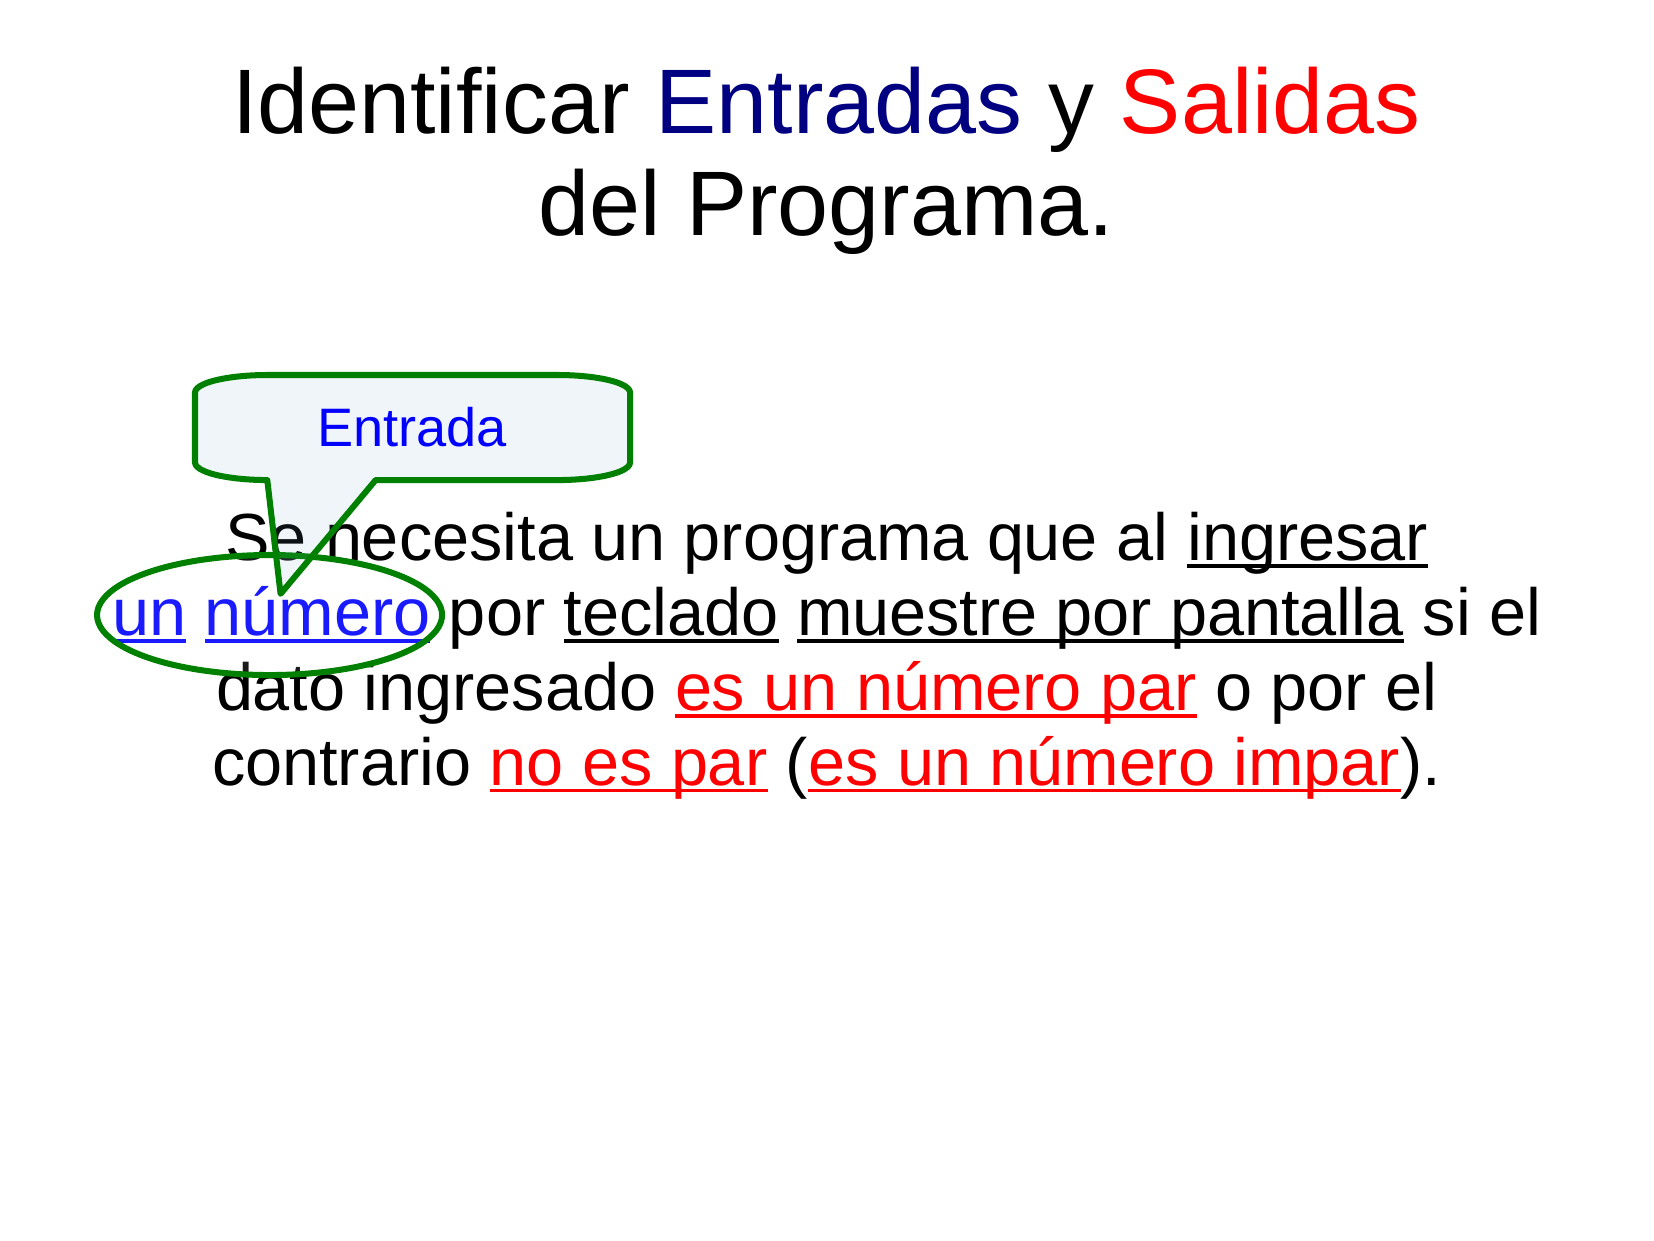

# Identificar Entradas y Salidas del Programa.
Se necesita un programa que al ingresar
un número por teclado muestre por pantalla si el dato ingresado es un número par o por el contrario no es par (es un número impar).
Entrada